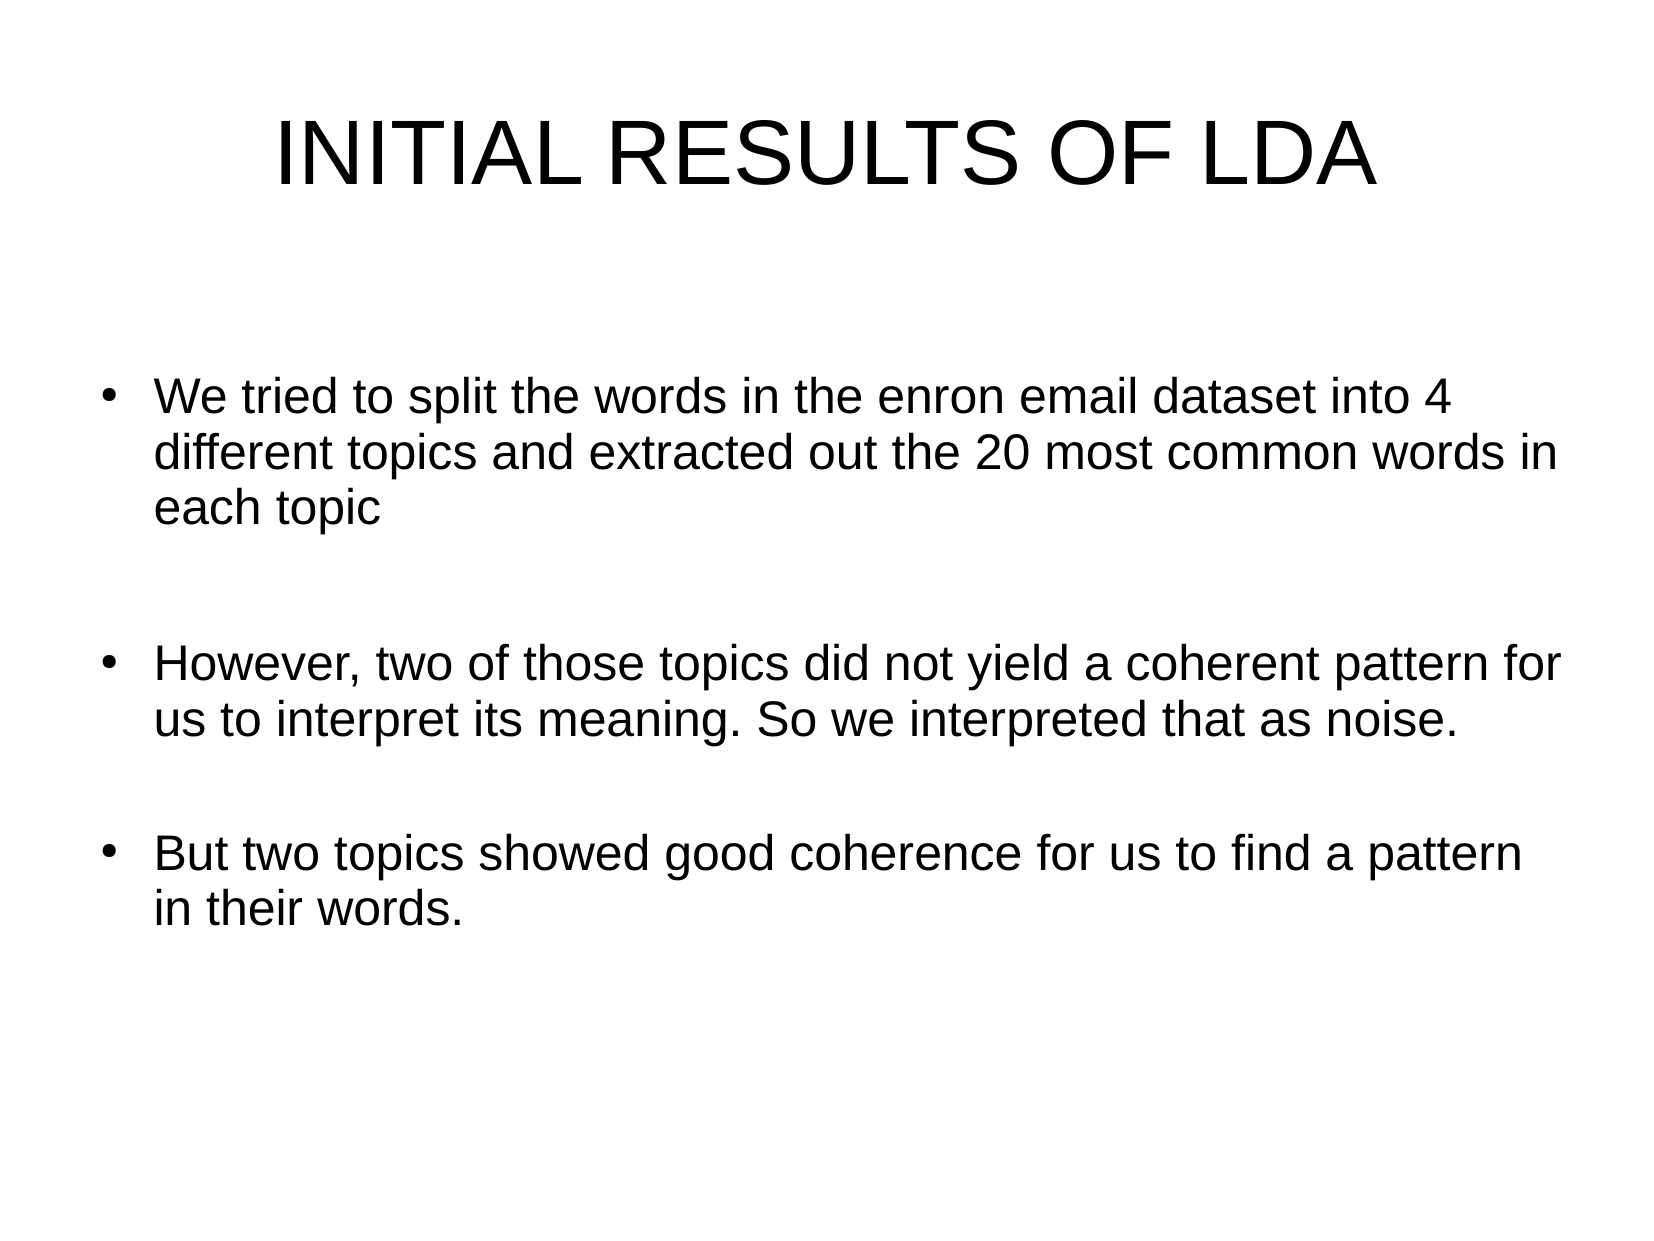

# INITIAL RESULTS OF LDA
We tried to split the words in the enron email dataset into 4 different topics and extracted out the 20 most common words in each topic
However, two of those topics did not yield a coherent pattern for us to interpret its meaning. So we interpreted that as noise.
But two topics showed good coherence for us to find a pattern in their words.